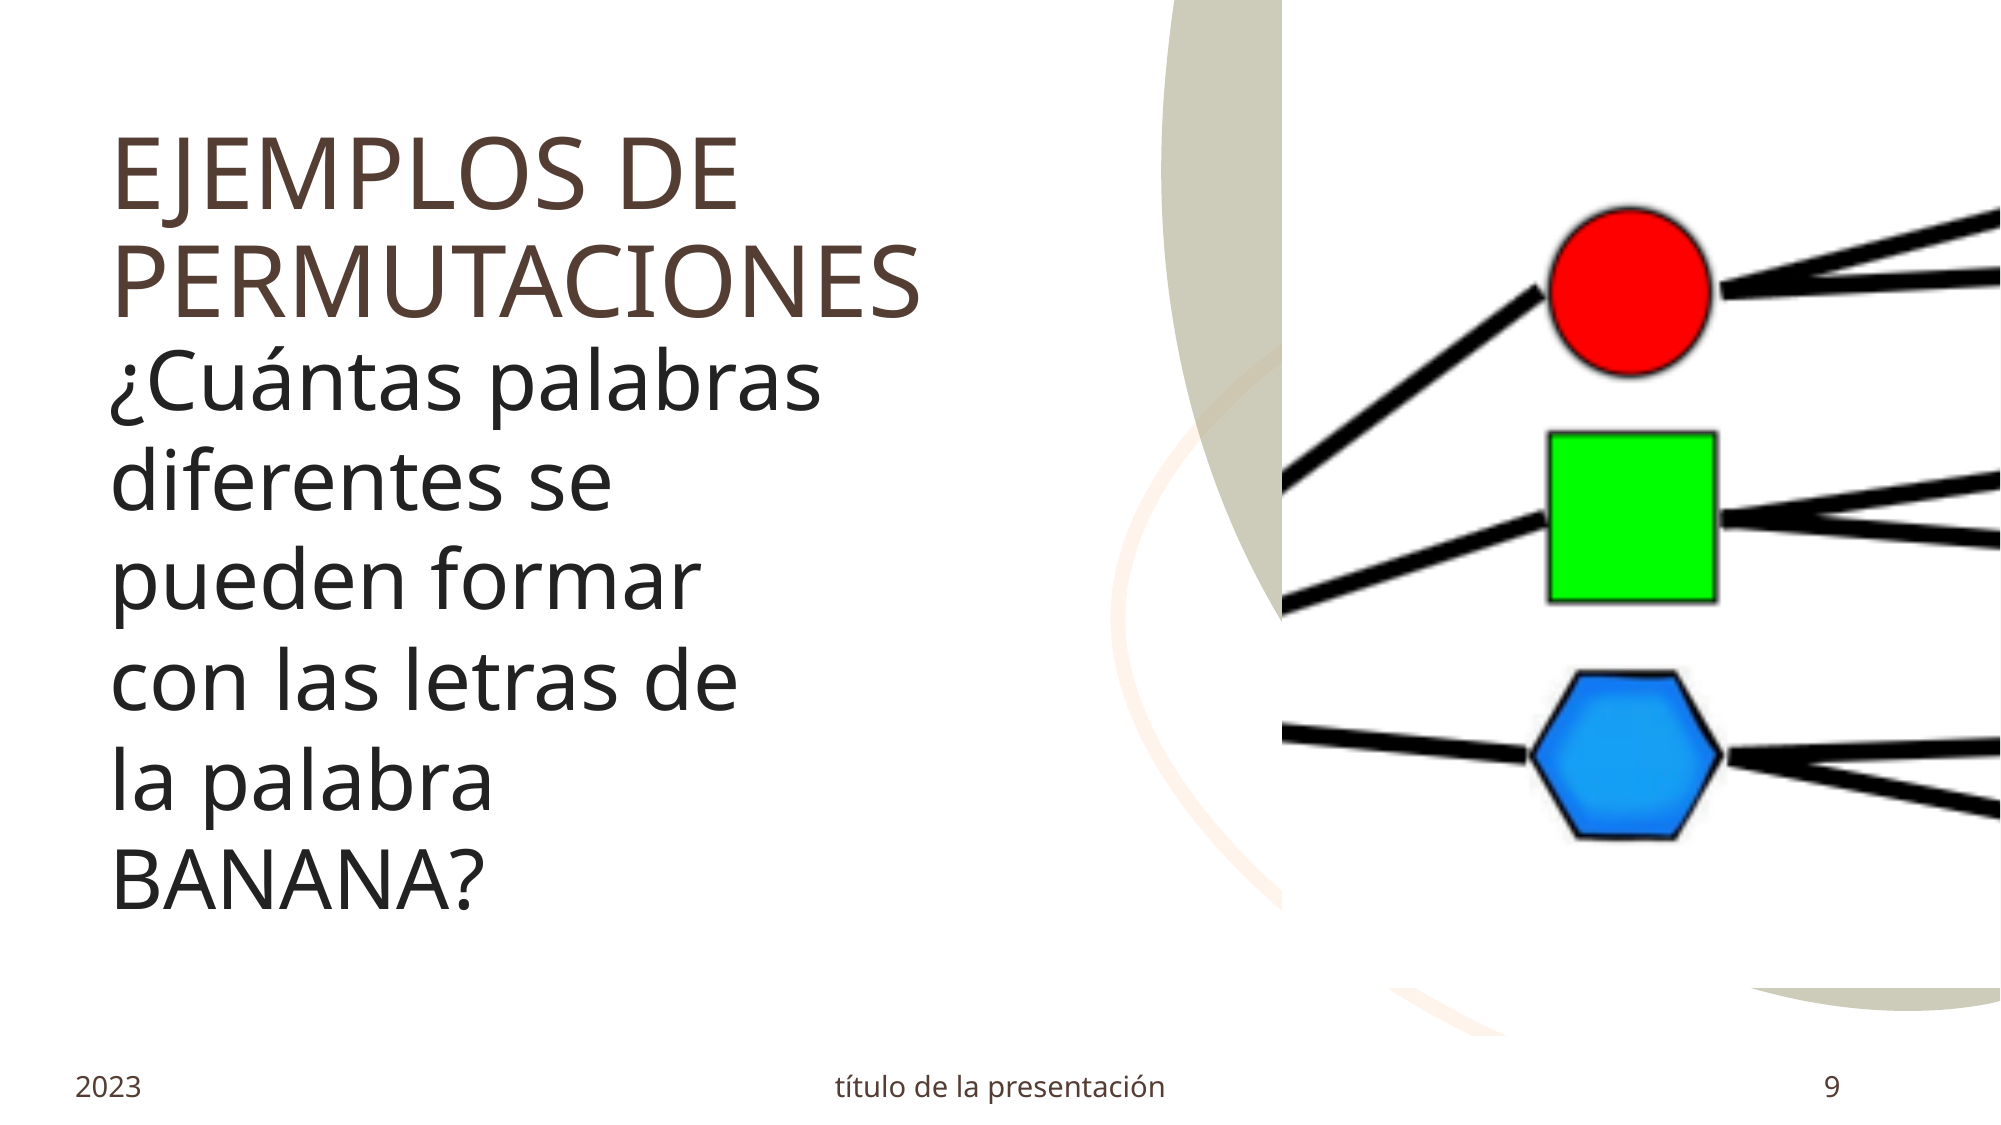

# EJEMPLOS DE PERMUTACIONES
¿Cuántas palabras diferentes se pueden formar con las letras de la palabra BANANA?
2023
título de la presentación